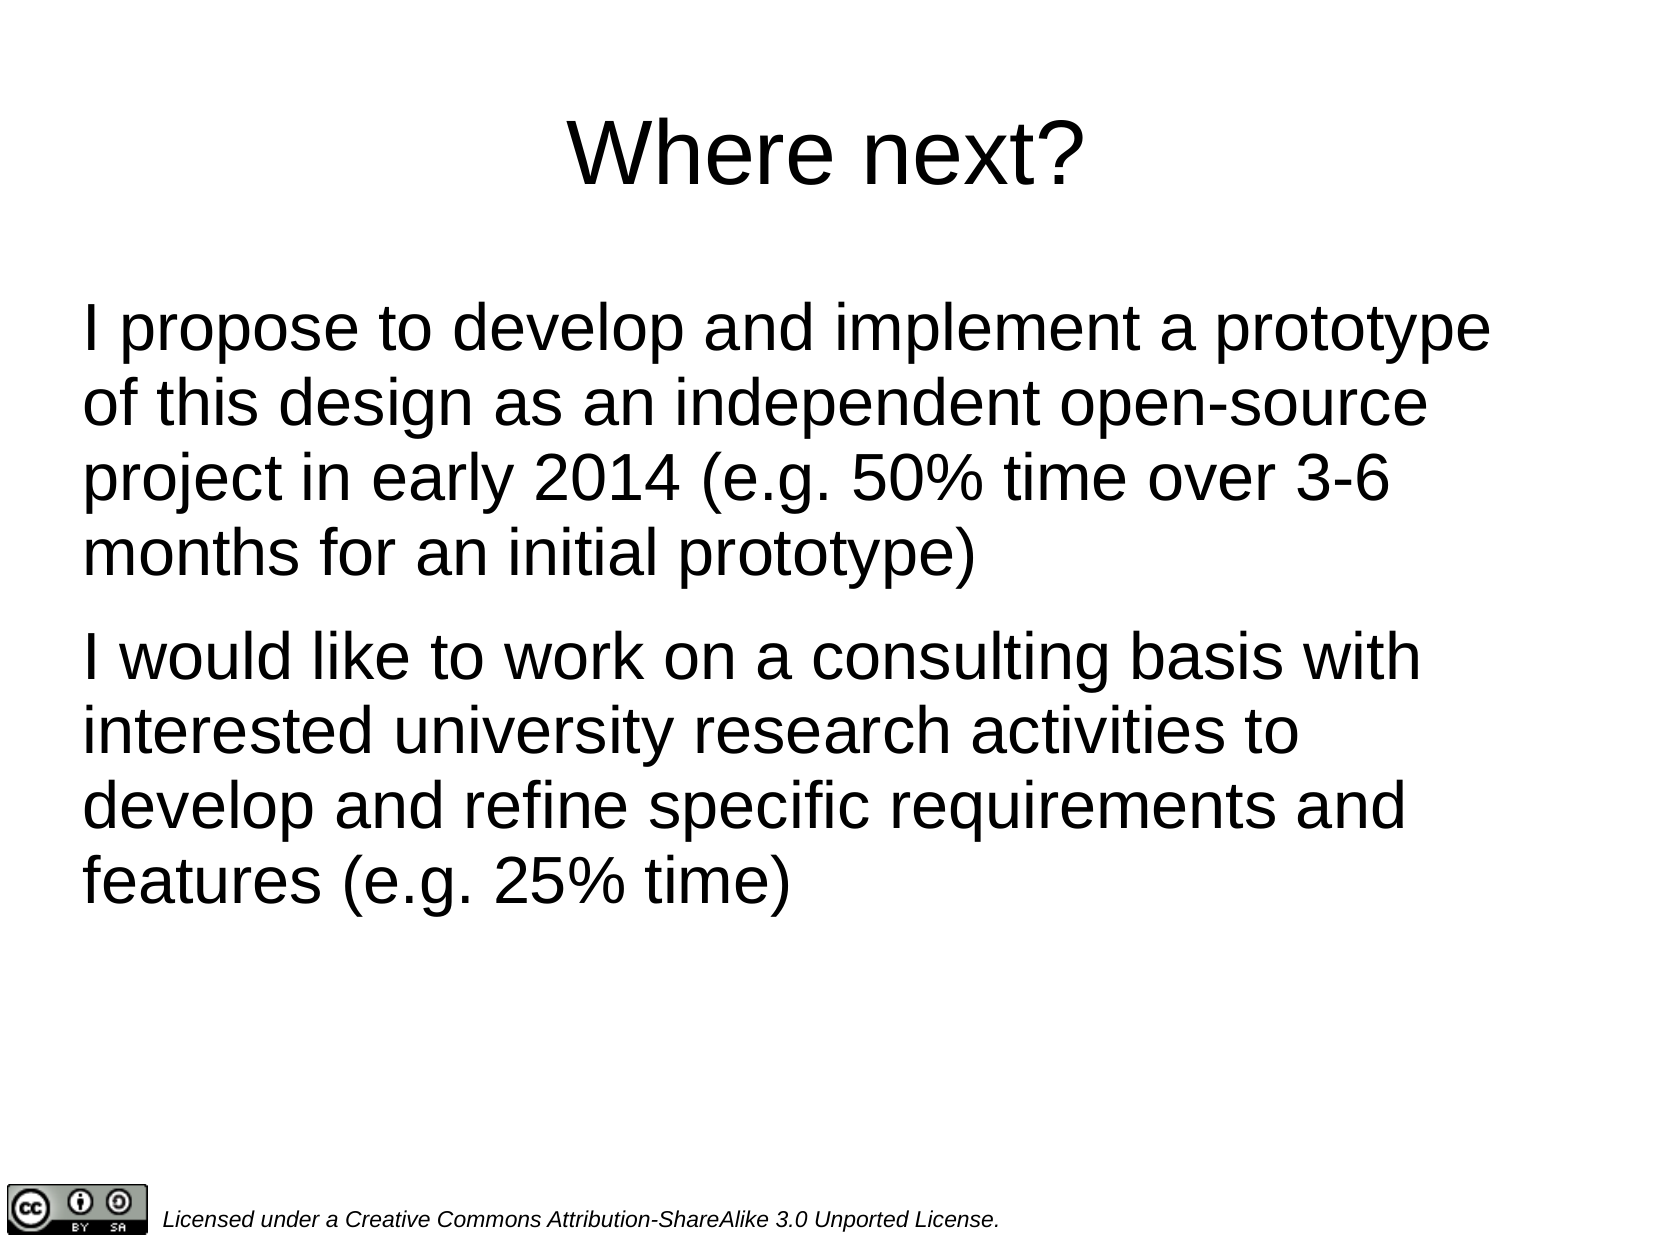

# Where next?
I propose to develop and implement a prototype of this design as an independent open-source project in early 2014 (e.g. 50% time over 3-6 months for an initial prototype)
I would like to work on a consulting basis with interested university research activities to develop and refine specific requirements and features (e.g. 25% time)